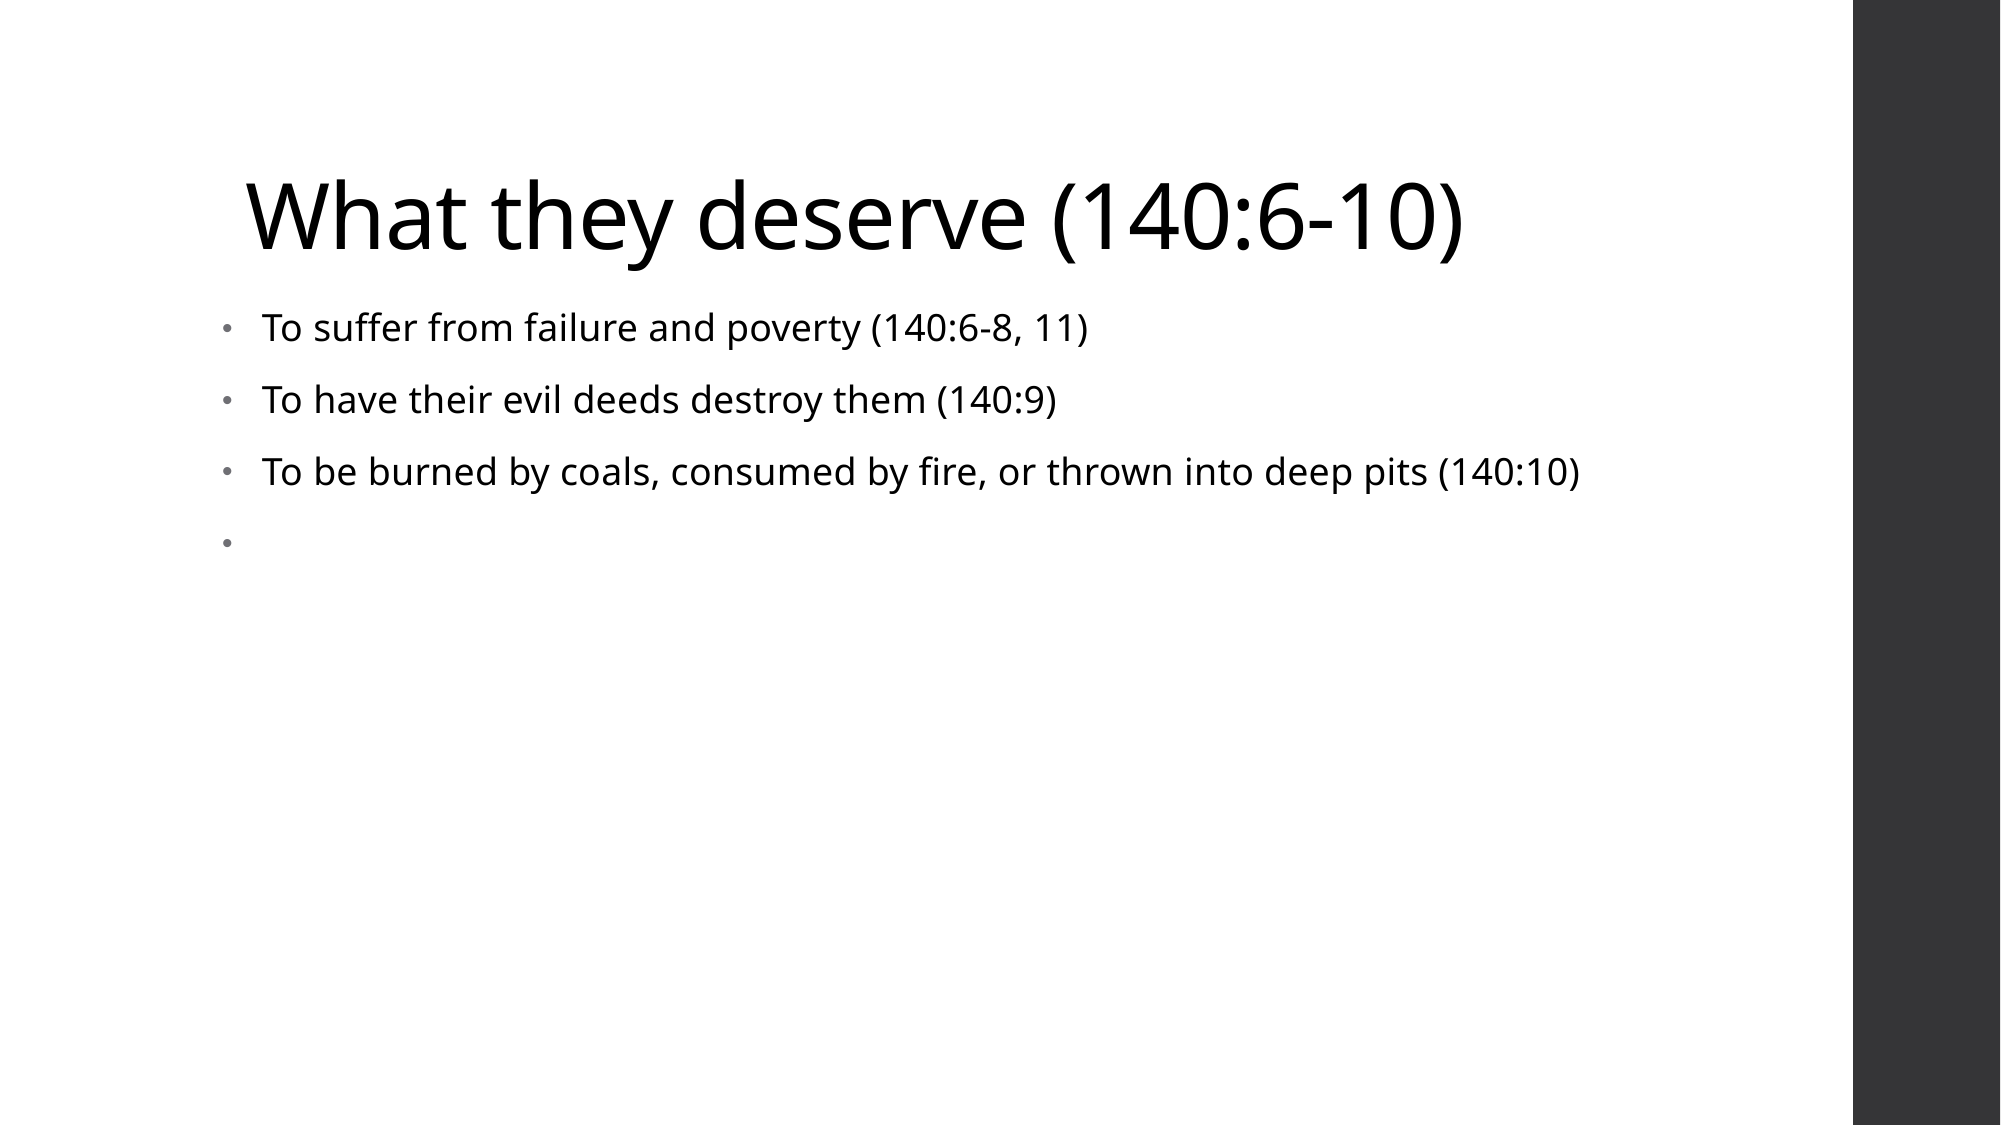

# What they deserve (140:6-10)
 To suffer from failure and poverty (140:6-8, 11)
 To have their evil deeds destroy them (140:9)
 To be burned by coals, consumed by fire, or thrown into deep pits (140:10)